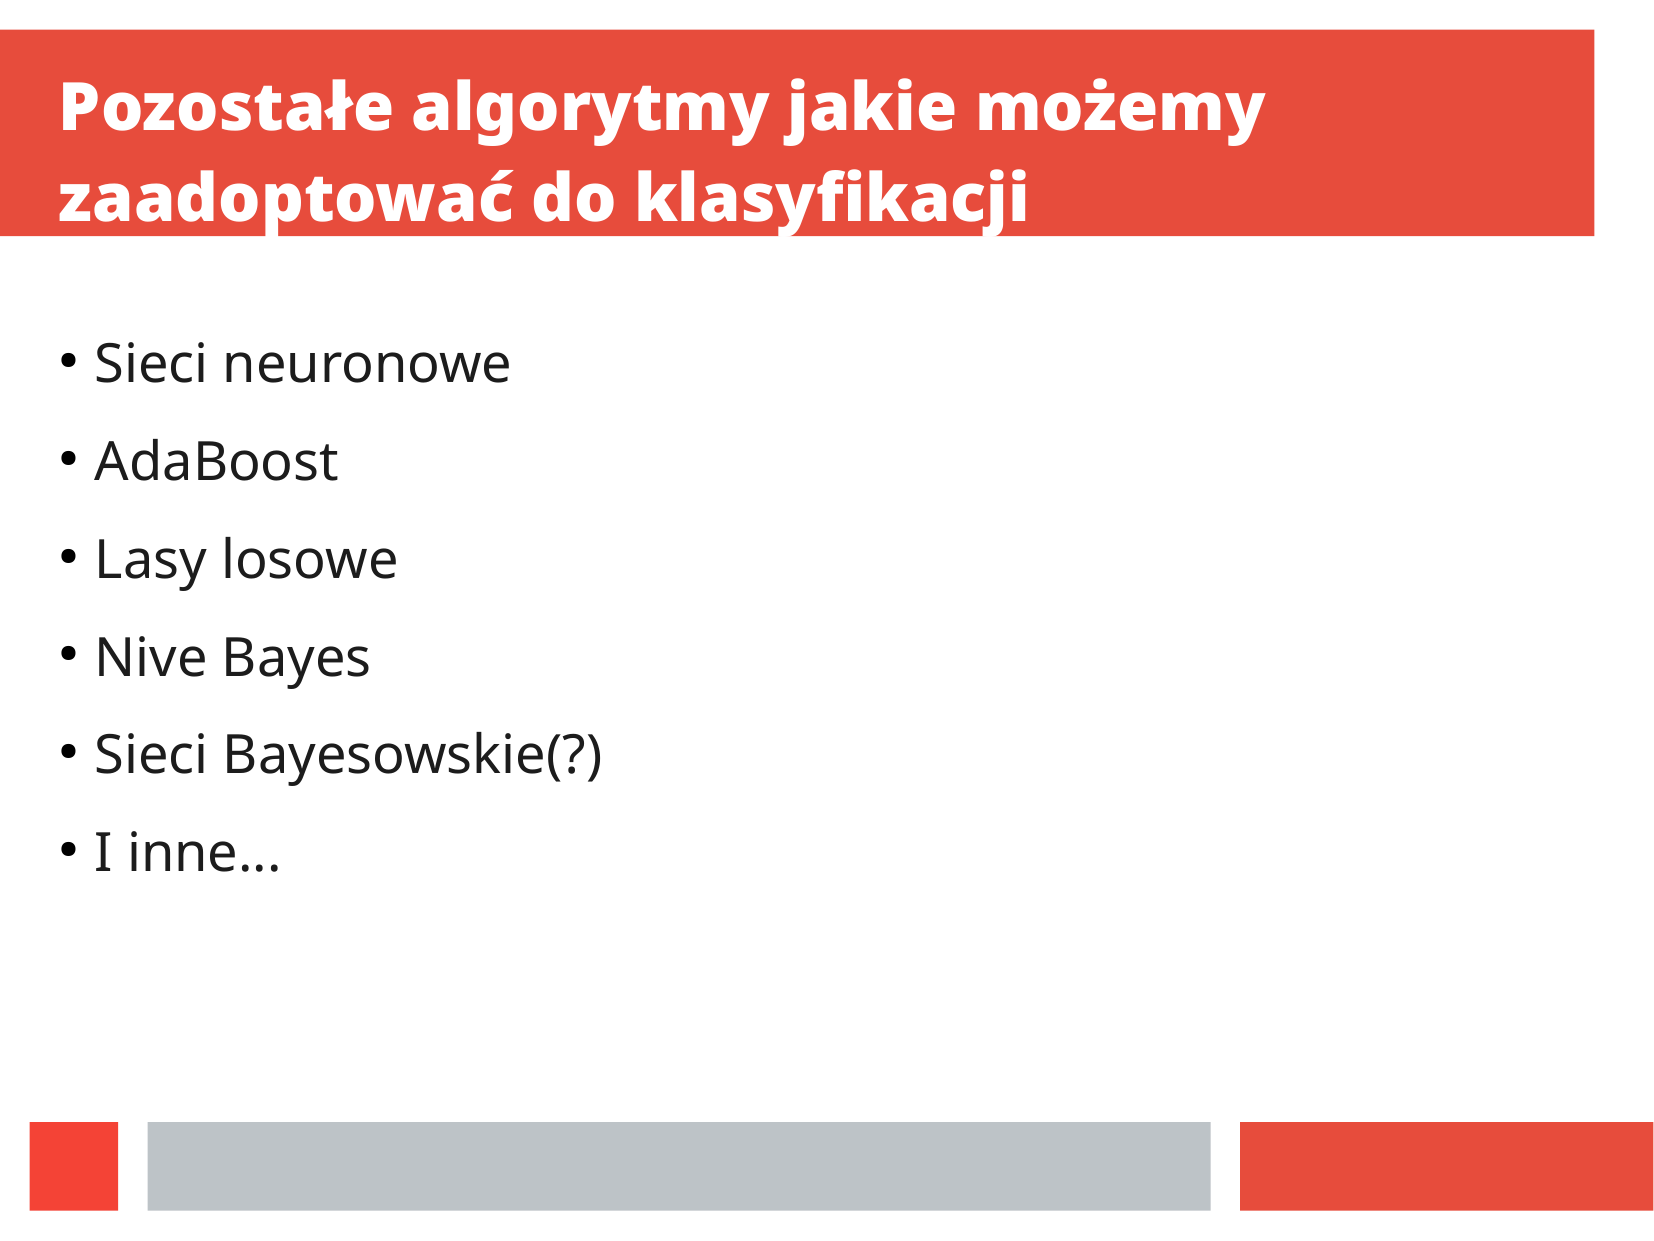

# Pozostałe algorytmy jakie możemy zaadoptować do klasyfikacji wieloetykietowej
Sieci neuronowe
AdaBoost
Lasy losowe
Nive Bayes
Sieci Bayesowskie(?)
I inne...